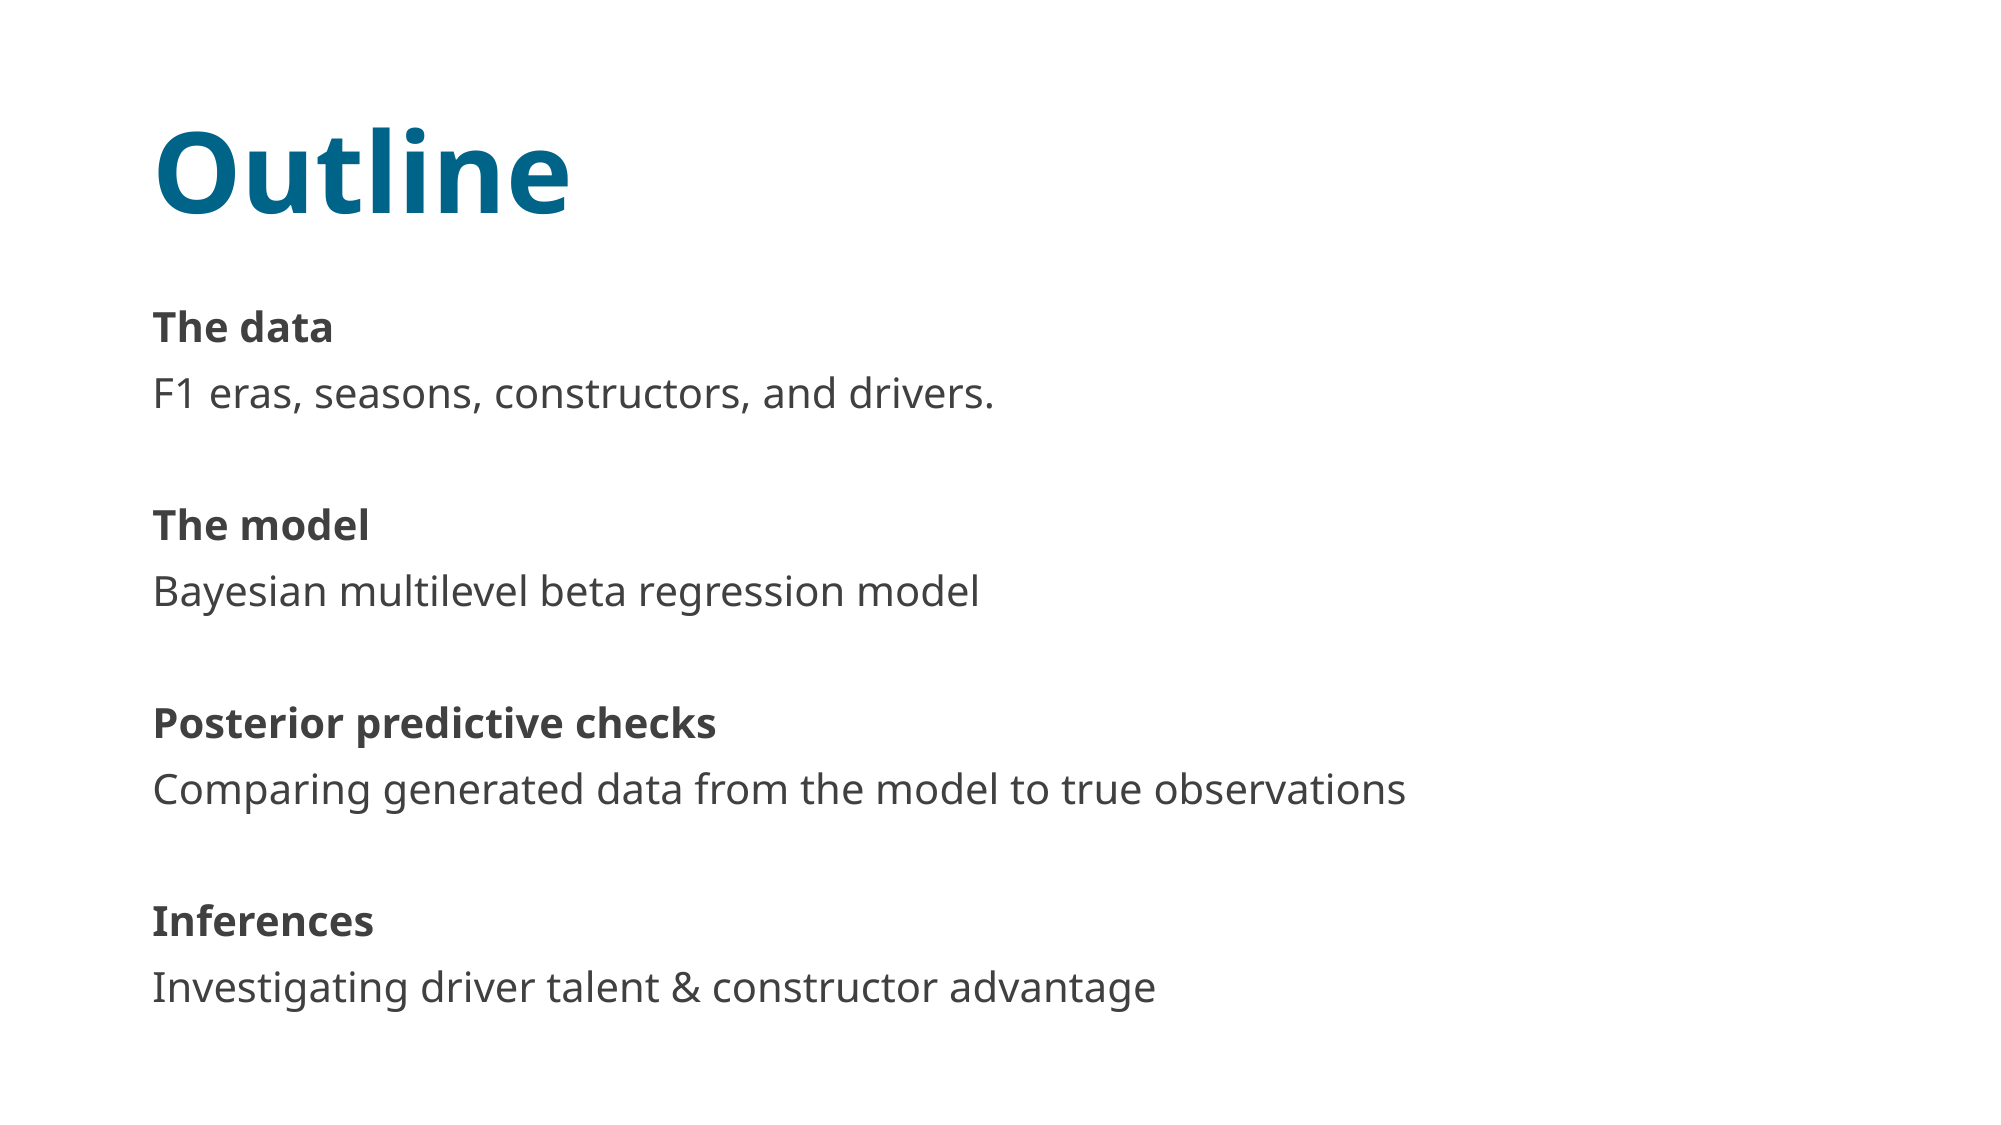

# Outline
The data
F1 eras, seasons, constructors, and drivers.
The model
Bayesian multilevel beta regression model
Posterior predictive checks
Comparing generated data from the model to true observations
Inferences
Investigating driver talent & constructor advantage